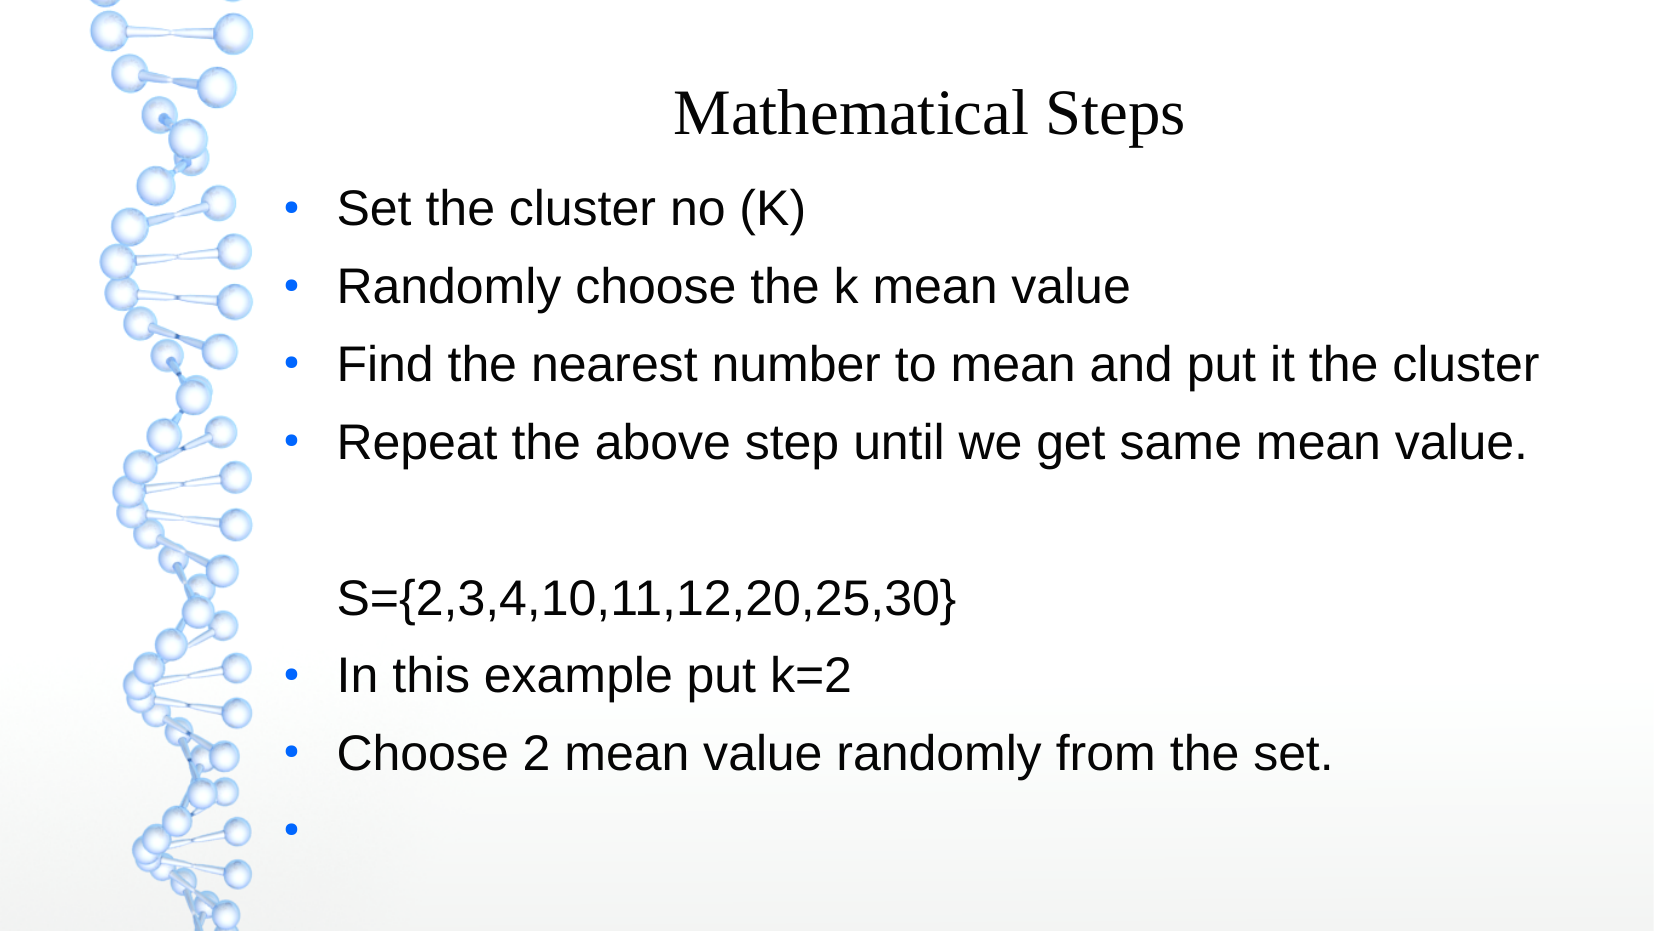

# Mathematical Steps
Set the cluster no (K)
Randomly choose the k mean value
Find the nearest number to mean and put it the cluster
Repeat the above step until we get same mean value.
S={2,3,4,10,11,12,20,25,30}
In this example put k=2
Choose 2 mean value randomly from the set.